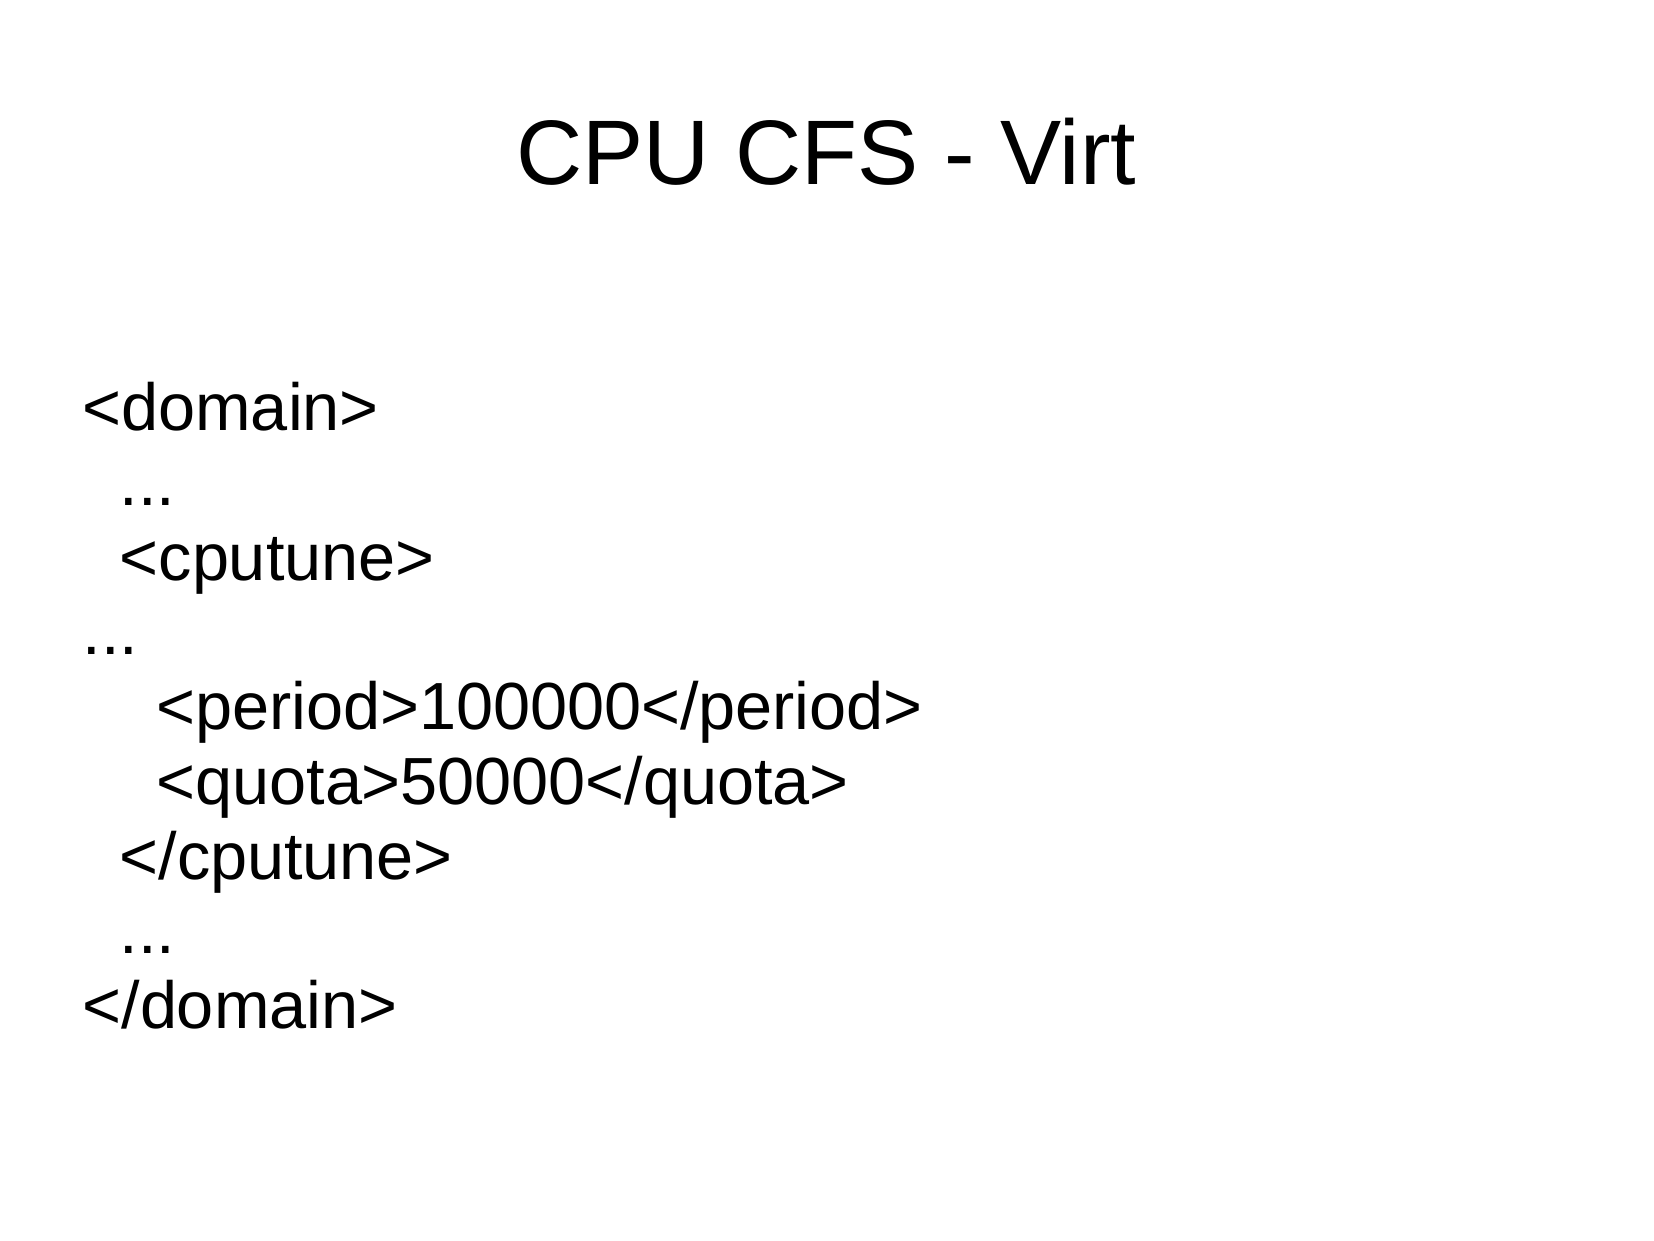

# CPU CFS - Virt
<domain>
 ...
 <cputune>
...
 <period>100000</period>
 <quota>50000</quota>
 </cputune>
 ...
</domain>